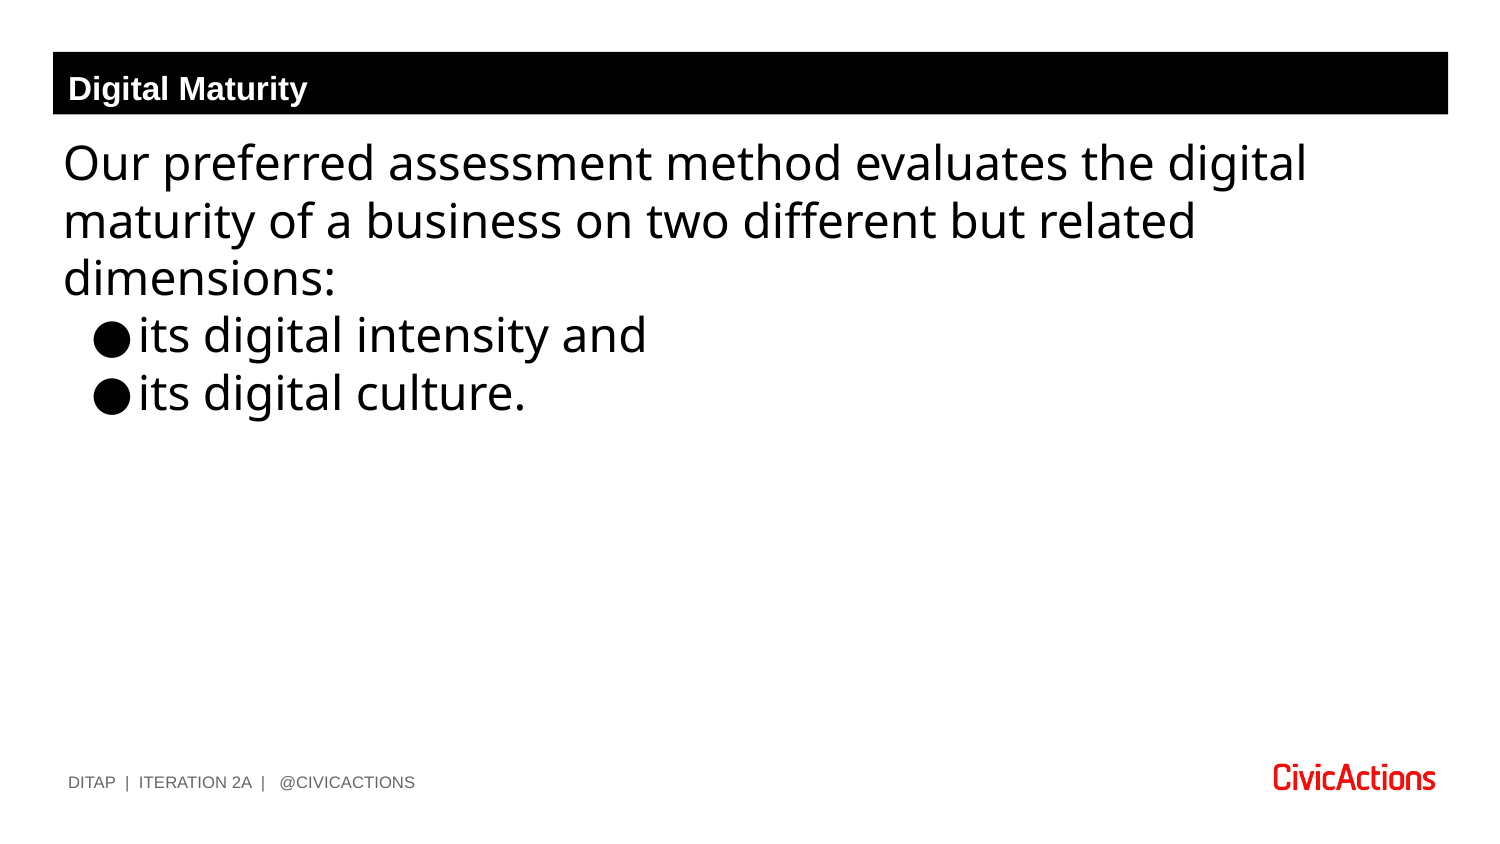

# Digital Maturity
Our preferred assessment method evaluates the digital maturity of a business on two different but related dimensions:
its digital intensity and
its digital culture.